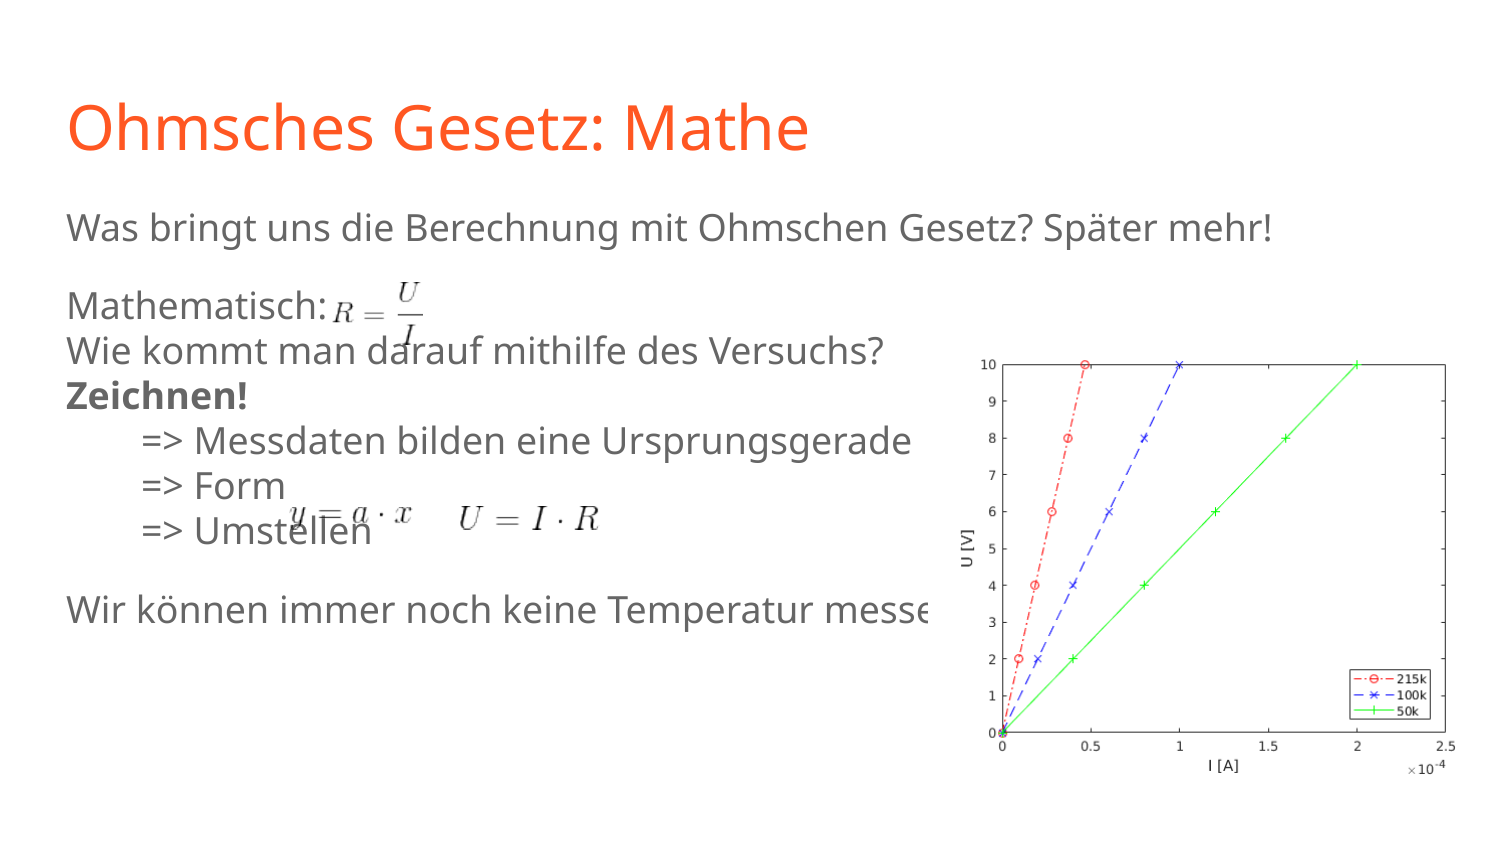

# Ohmsches Gesetz: Mathe
Was bringt uns die Berechnung mit Ohmschen Gesetz? Später mehr!
Mathematisch:
Wie kommt man darauf mithilfe des Versuchs?
Zeichnen!
	=> Messdaten bilden eine Ursprungsgerade
	=> Form
	=> Umstellen
Wir können immer noch keine Temperatur messen...